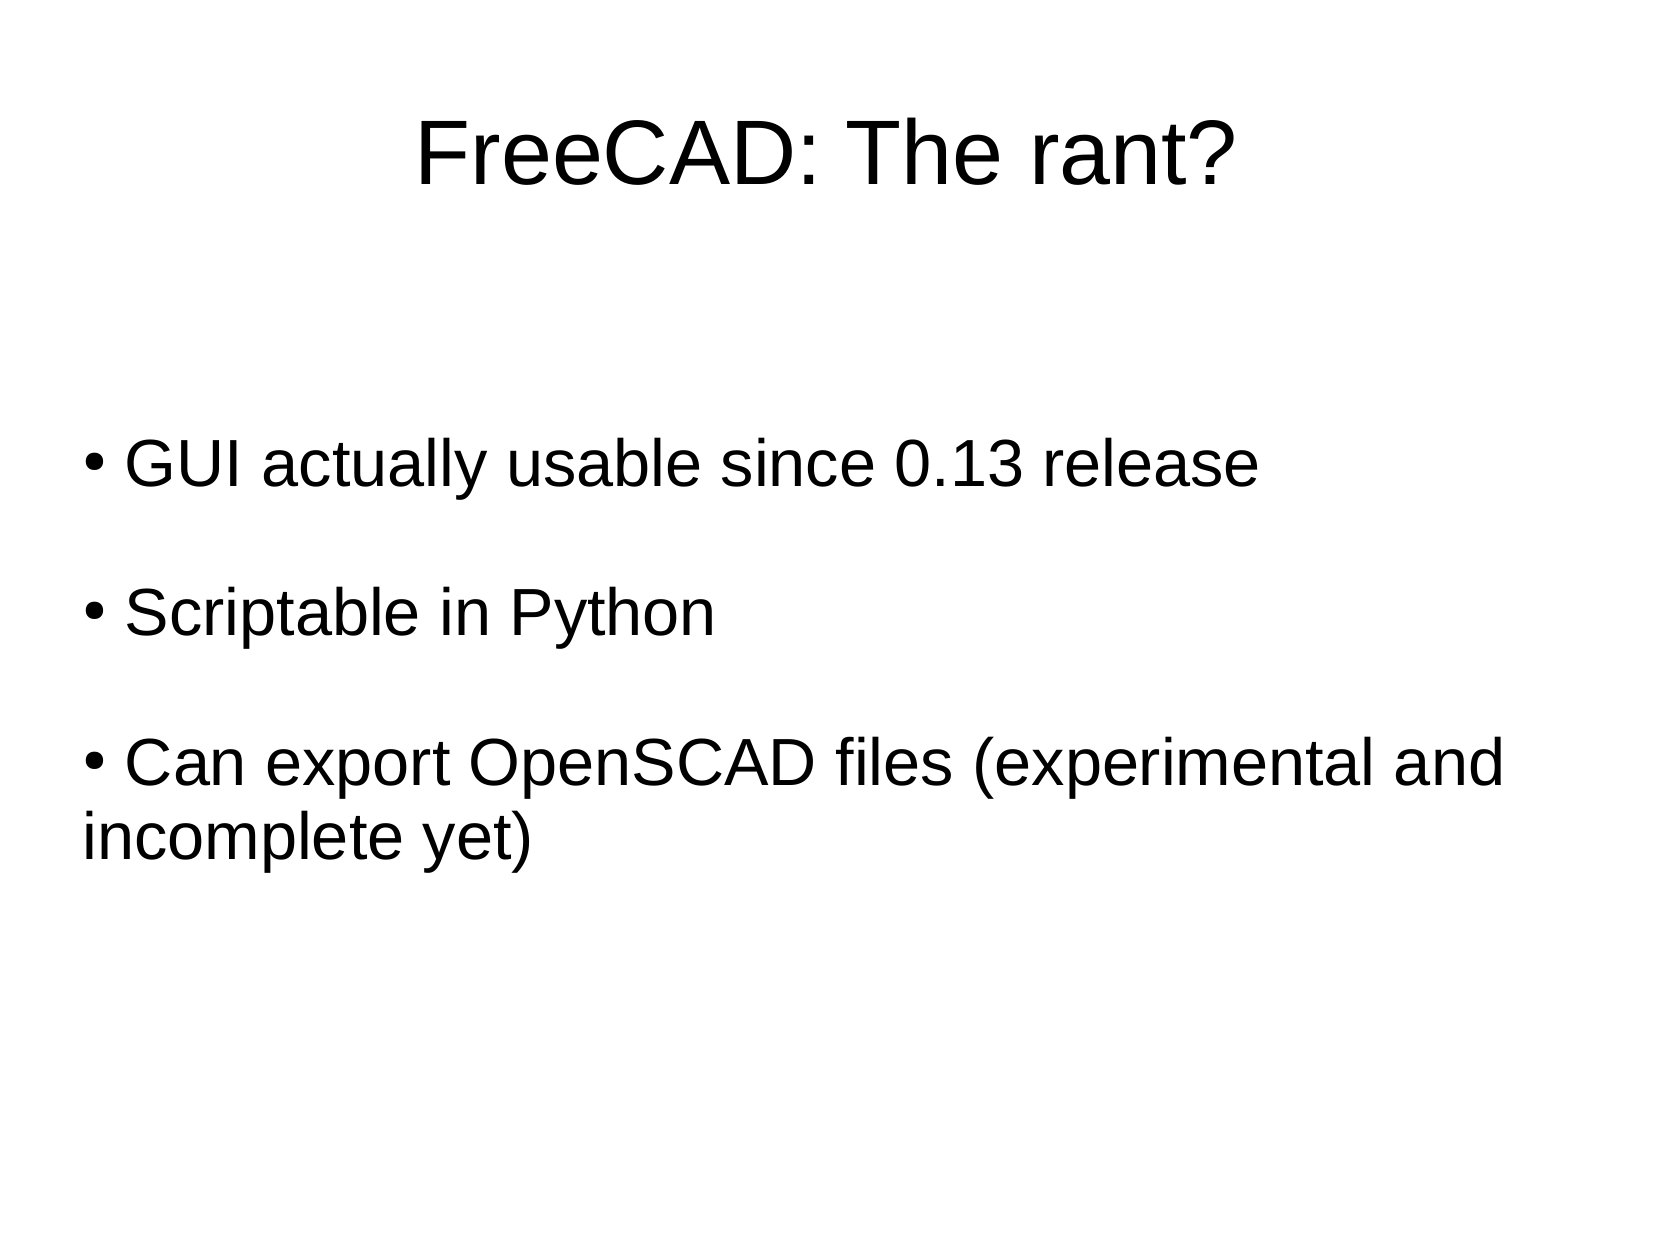

# FreeCAD: The rant?
 GUI actually usable since 0.13 release
 Scriptable in Python
 Can export OpenSCAD files (experimental and incomplete yet)